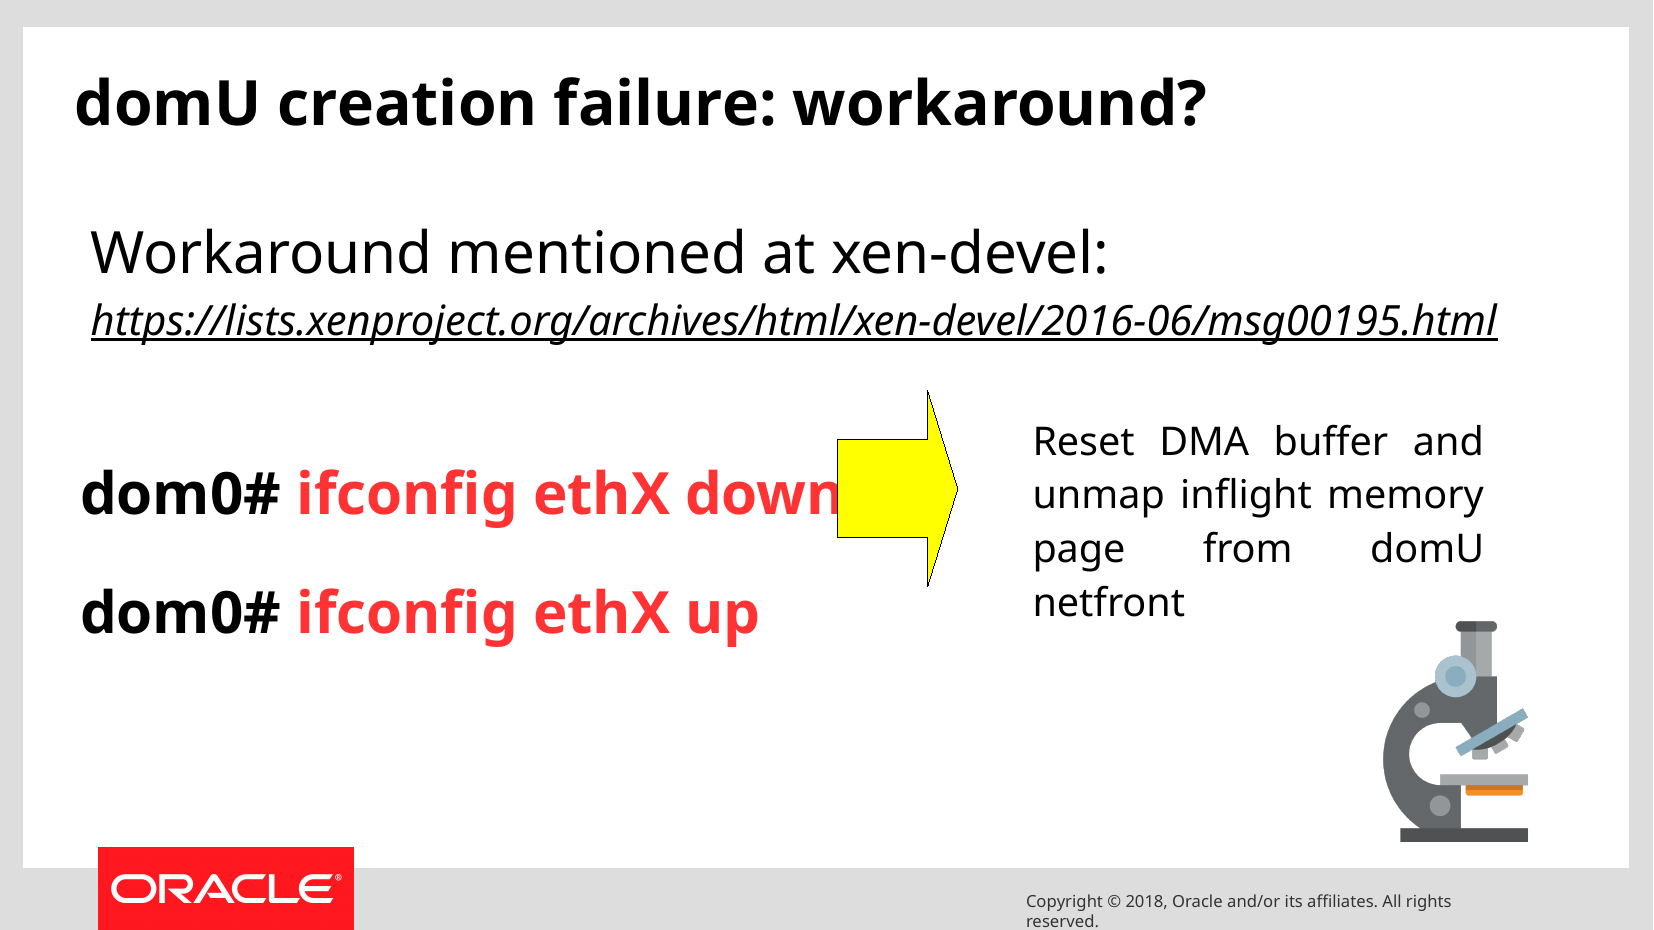

domU creation failure: workaround?
Workaround mentioned at xen-devel:
https://lists.xenproject.org/archives/html/xen-devel/2016-06/msg00195.html
dom0# ifconfig ethX down
dom0# ifconfig ethX up
Reset DMA buffer and unmap inflight memory page from domU netfront
Copyright © 2018, Oracle and/or its affiliates. All rights reserved.